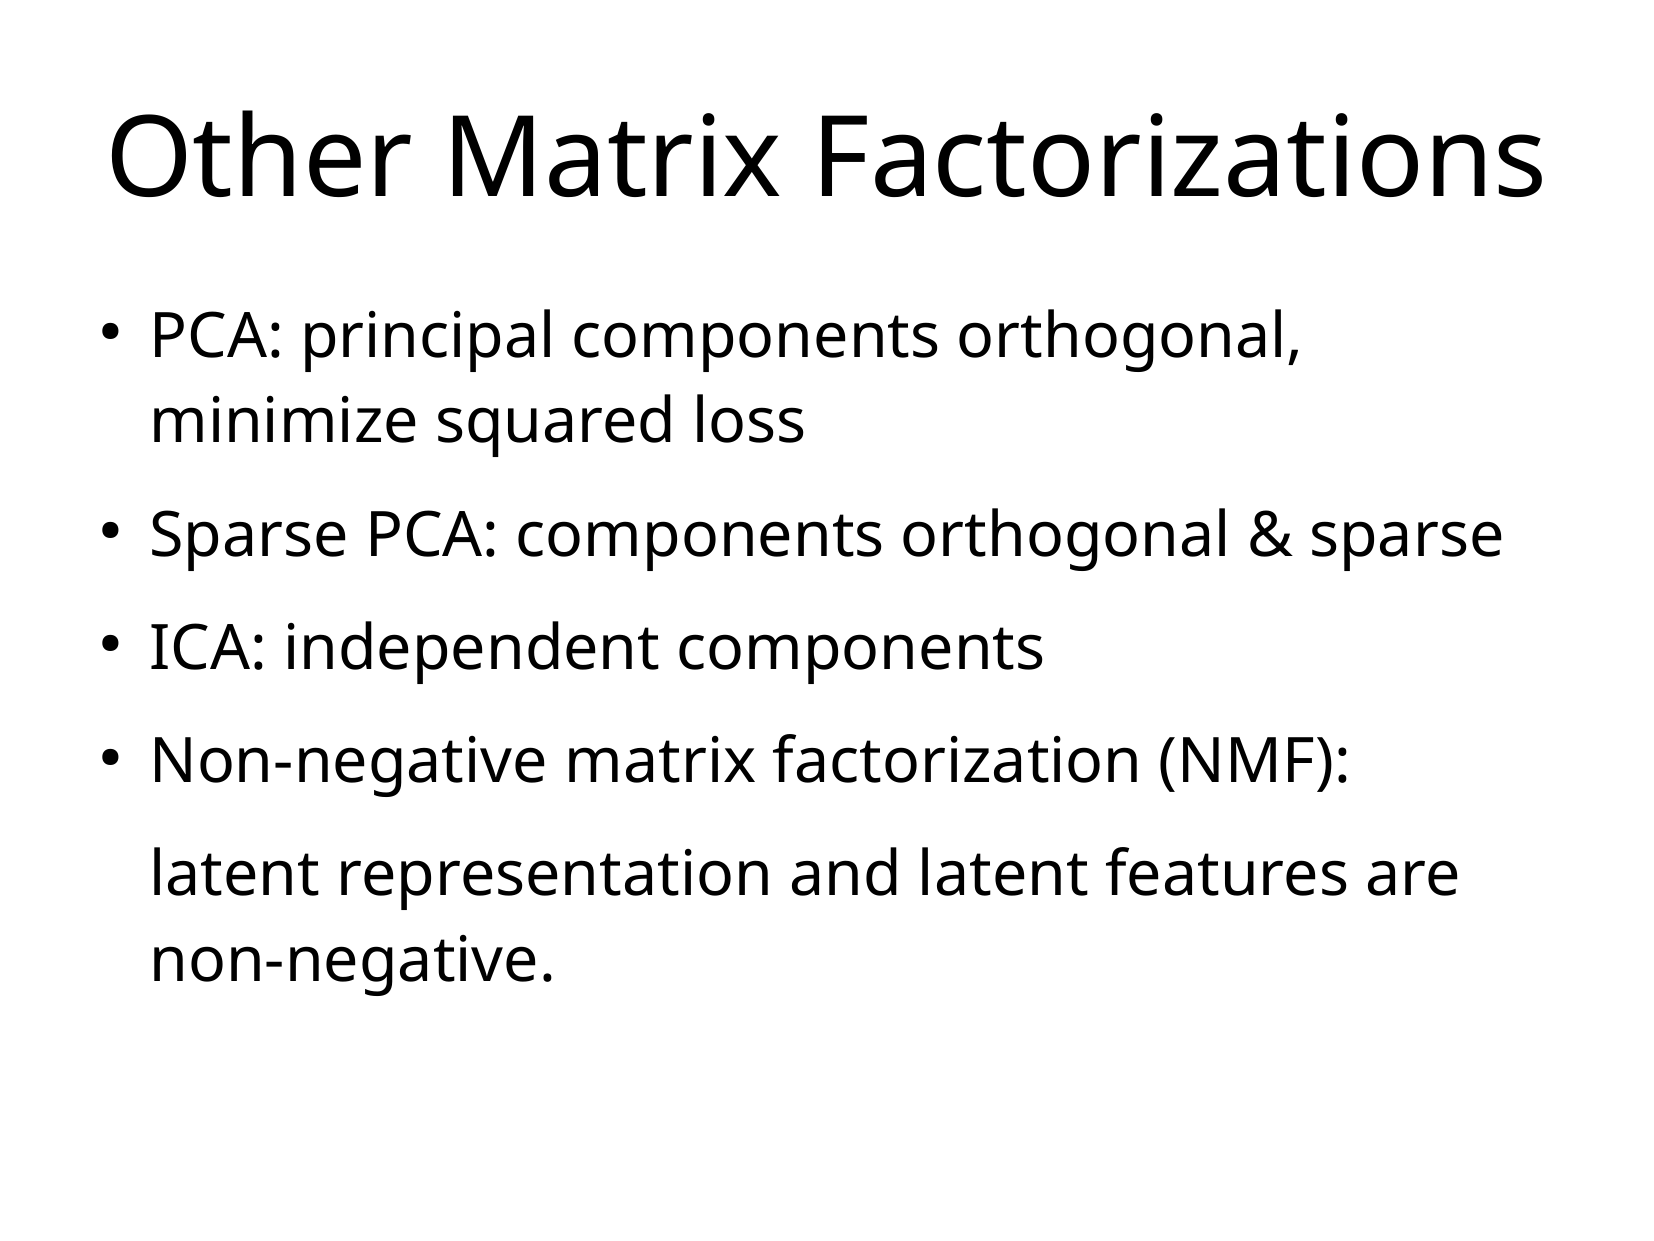

# Other Matrix Factorizations
PCA: principal components orthogonal, minimize squared loss
Sparse PCA: components orthogonal & sparse
ICA: independent components
Non-negative matrix factorization (NMF):
latent representation and latent features are non-negative.